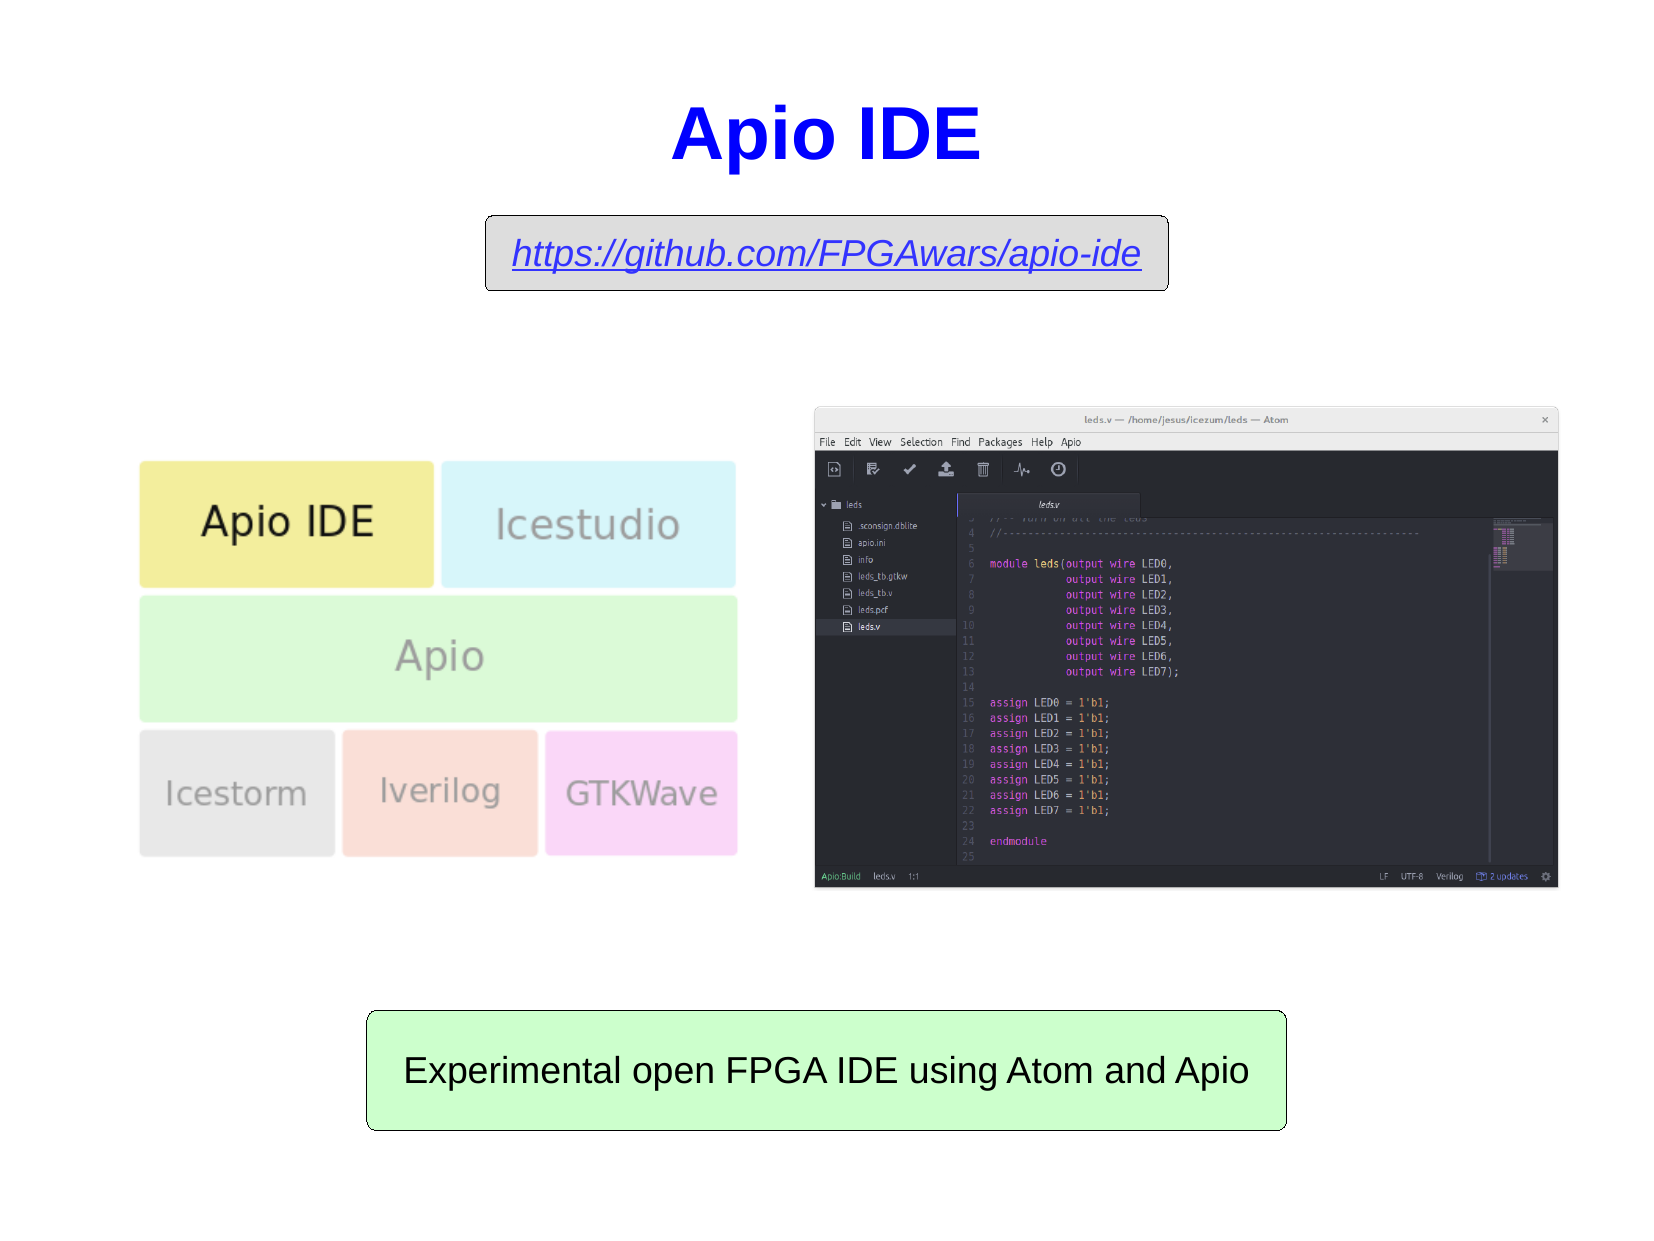

# Apio IDE
https://github.com/FPGAwars/apio-ide
Experimental open FPGA IDE using Atom and Apio